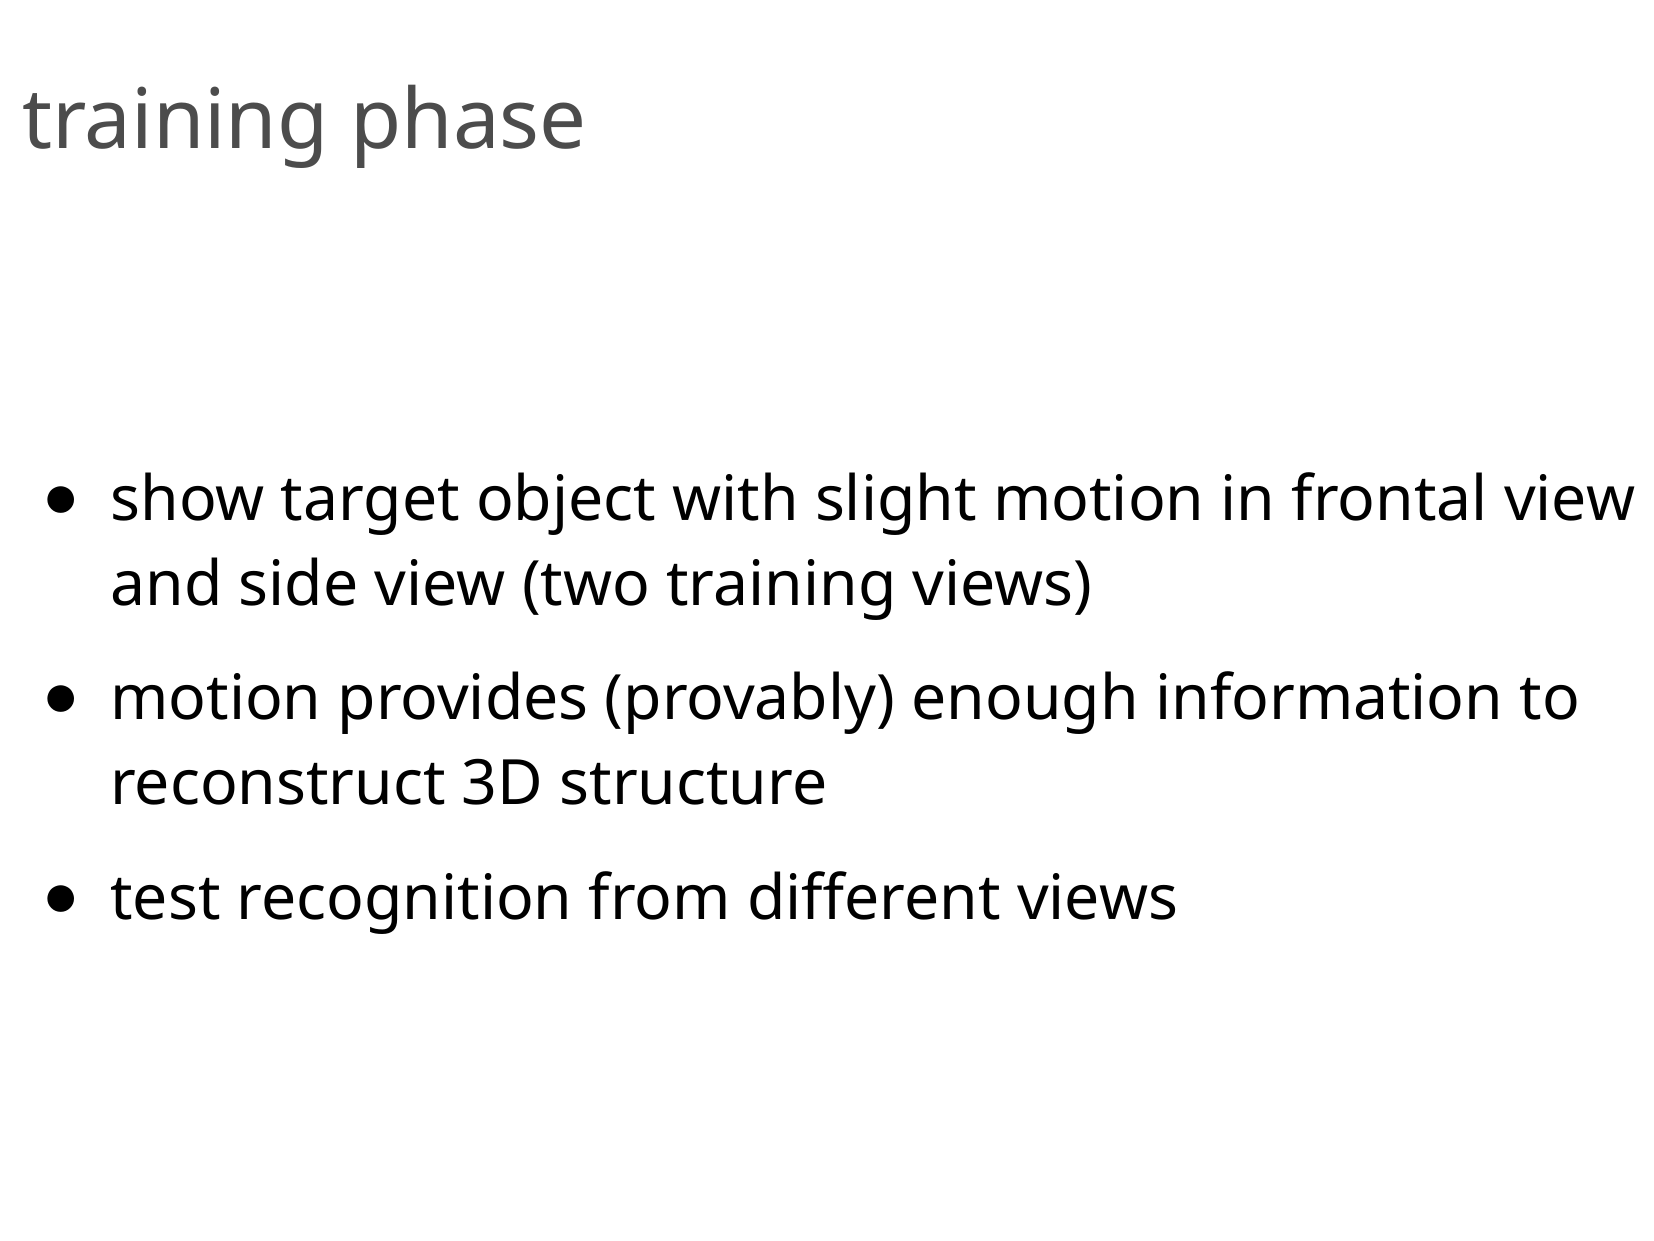

# training phase
show target object with slight motion in frontal view and side view (two training views)
motion provides (provably) enough information to reconstruct 3D structure
test recognition from different views